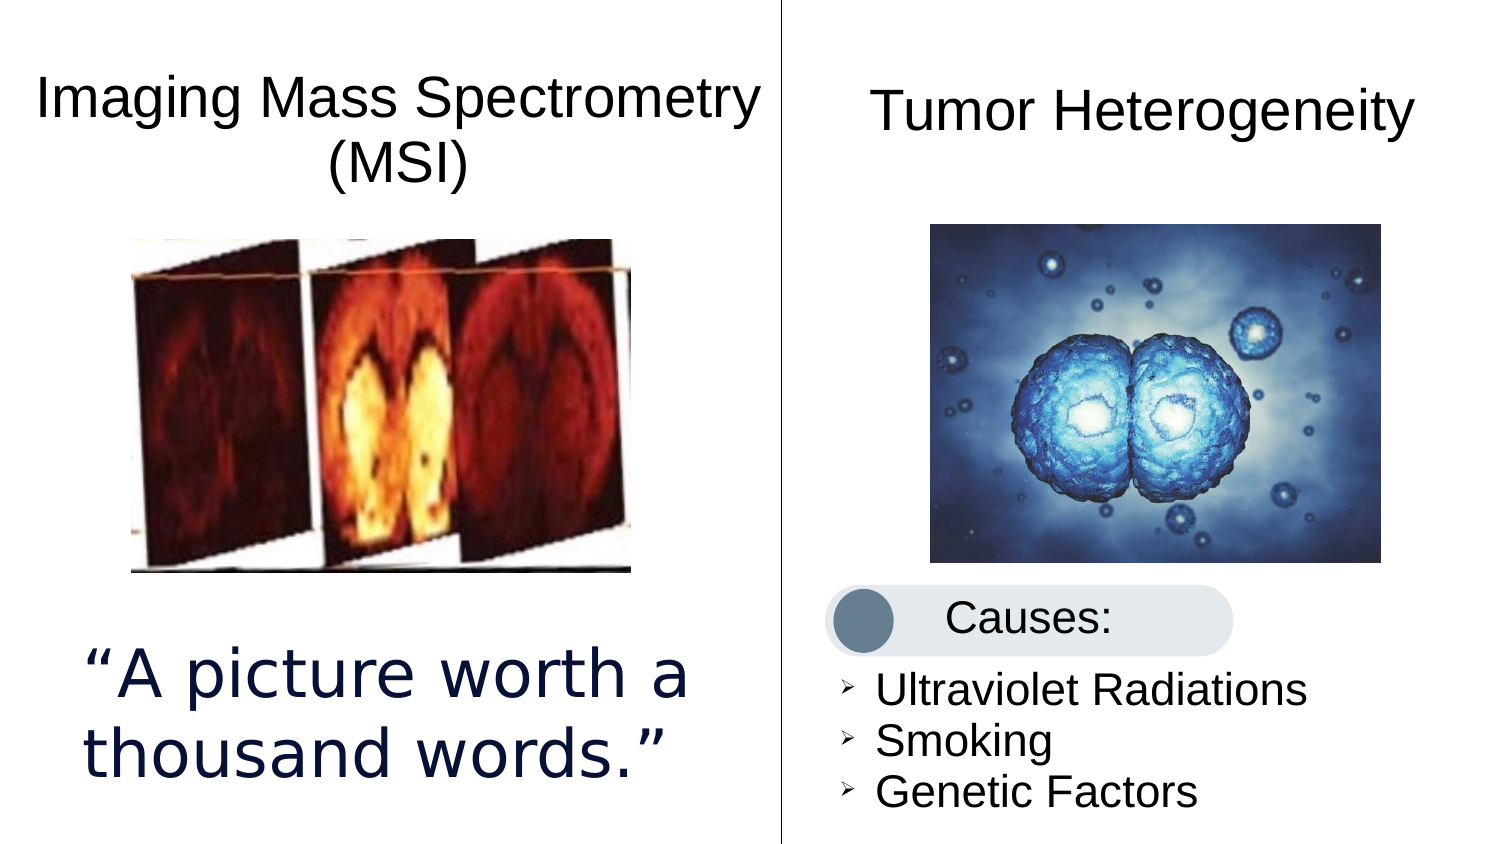

Imaging Mass Spectrometry
(MSI)
Tumor Heterogeneity
Causes:
Ultraviolet Radiations
Smoking
Genetic Factors
# “A picture worth a thousand words.”